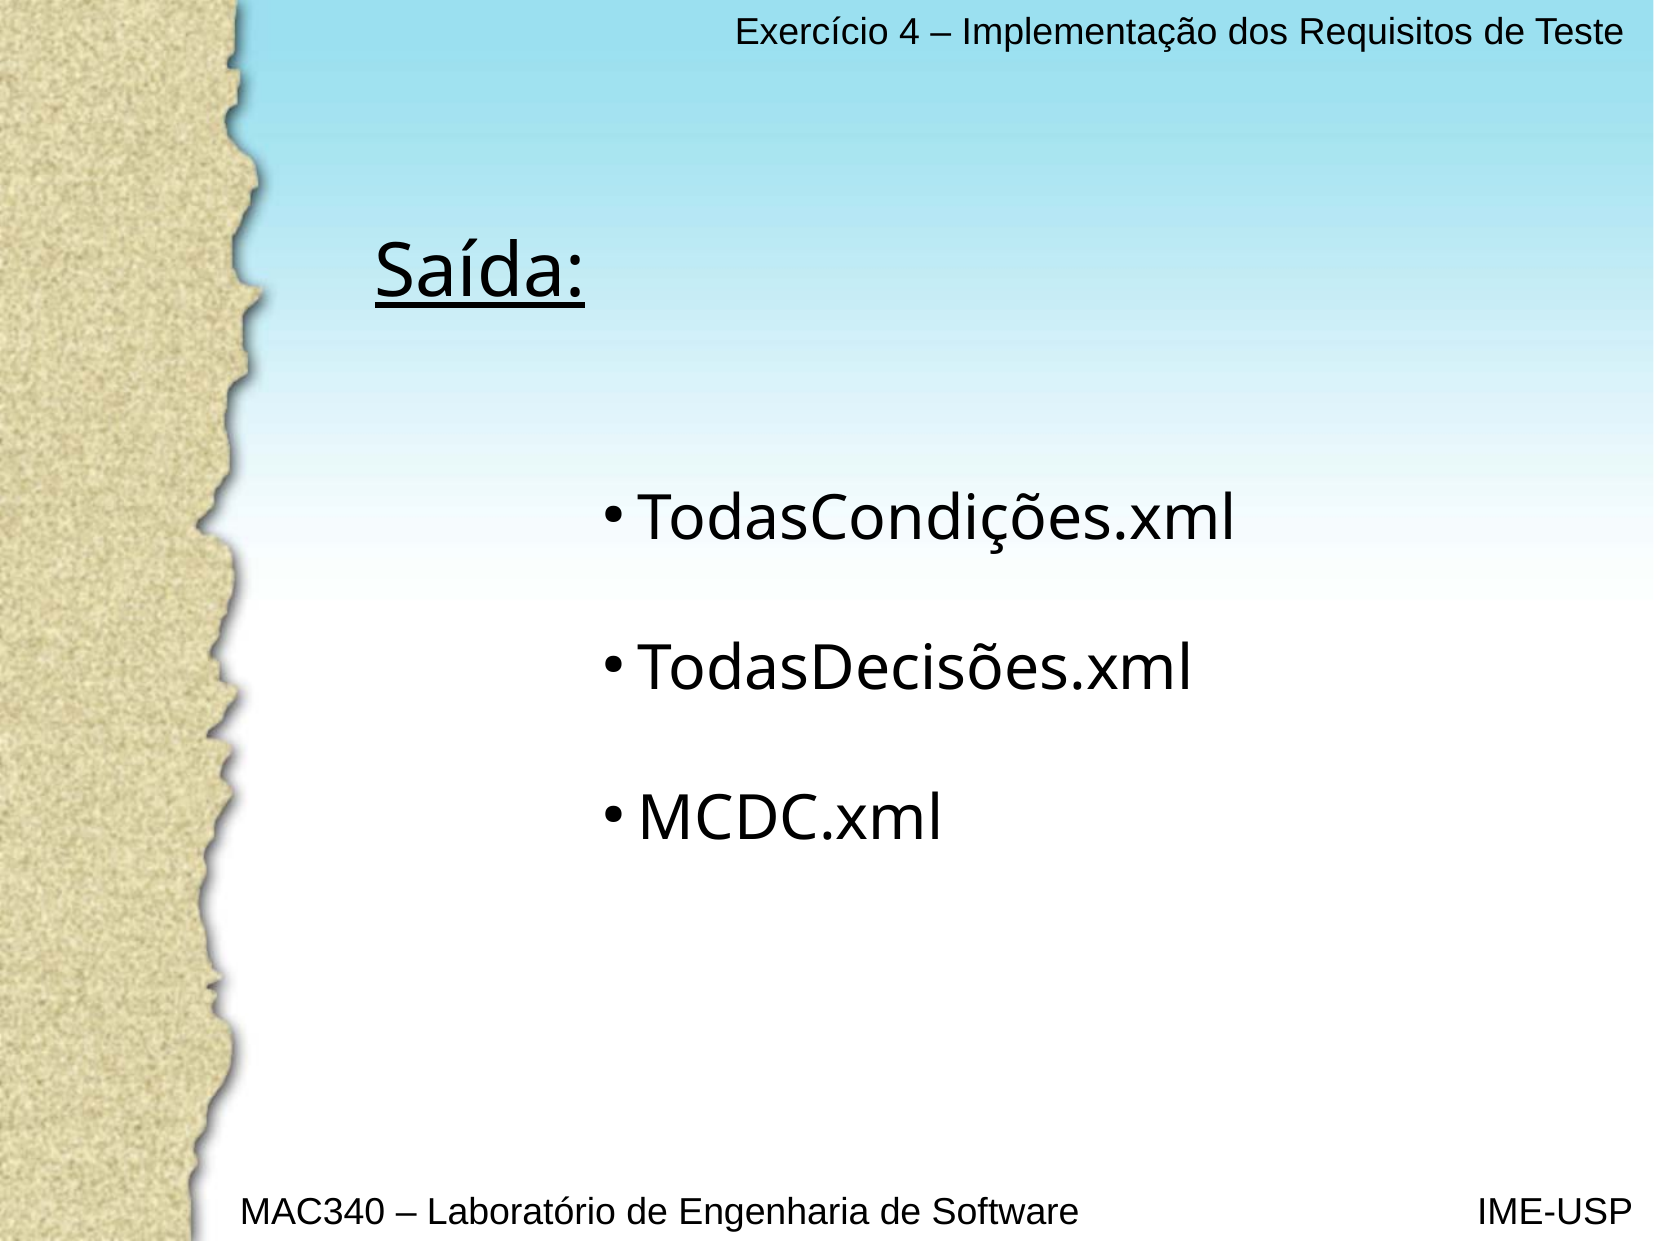

Exercício 4 – Implementação dos Requisitos de Teste
Saída:
TodasCondições.xml
TodasDecisões.xml
MCDC.xml
			MAC340 – Laboratório de Engenharia de Software IME-USP